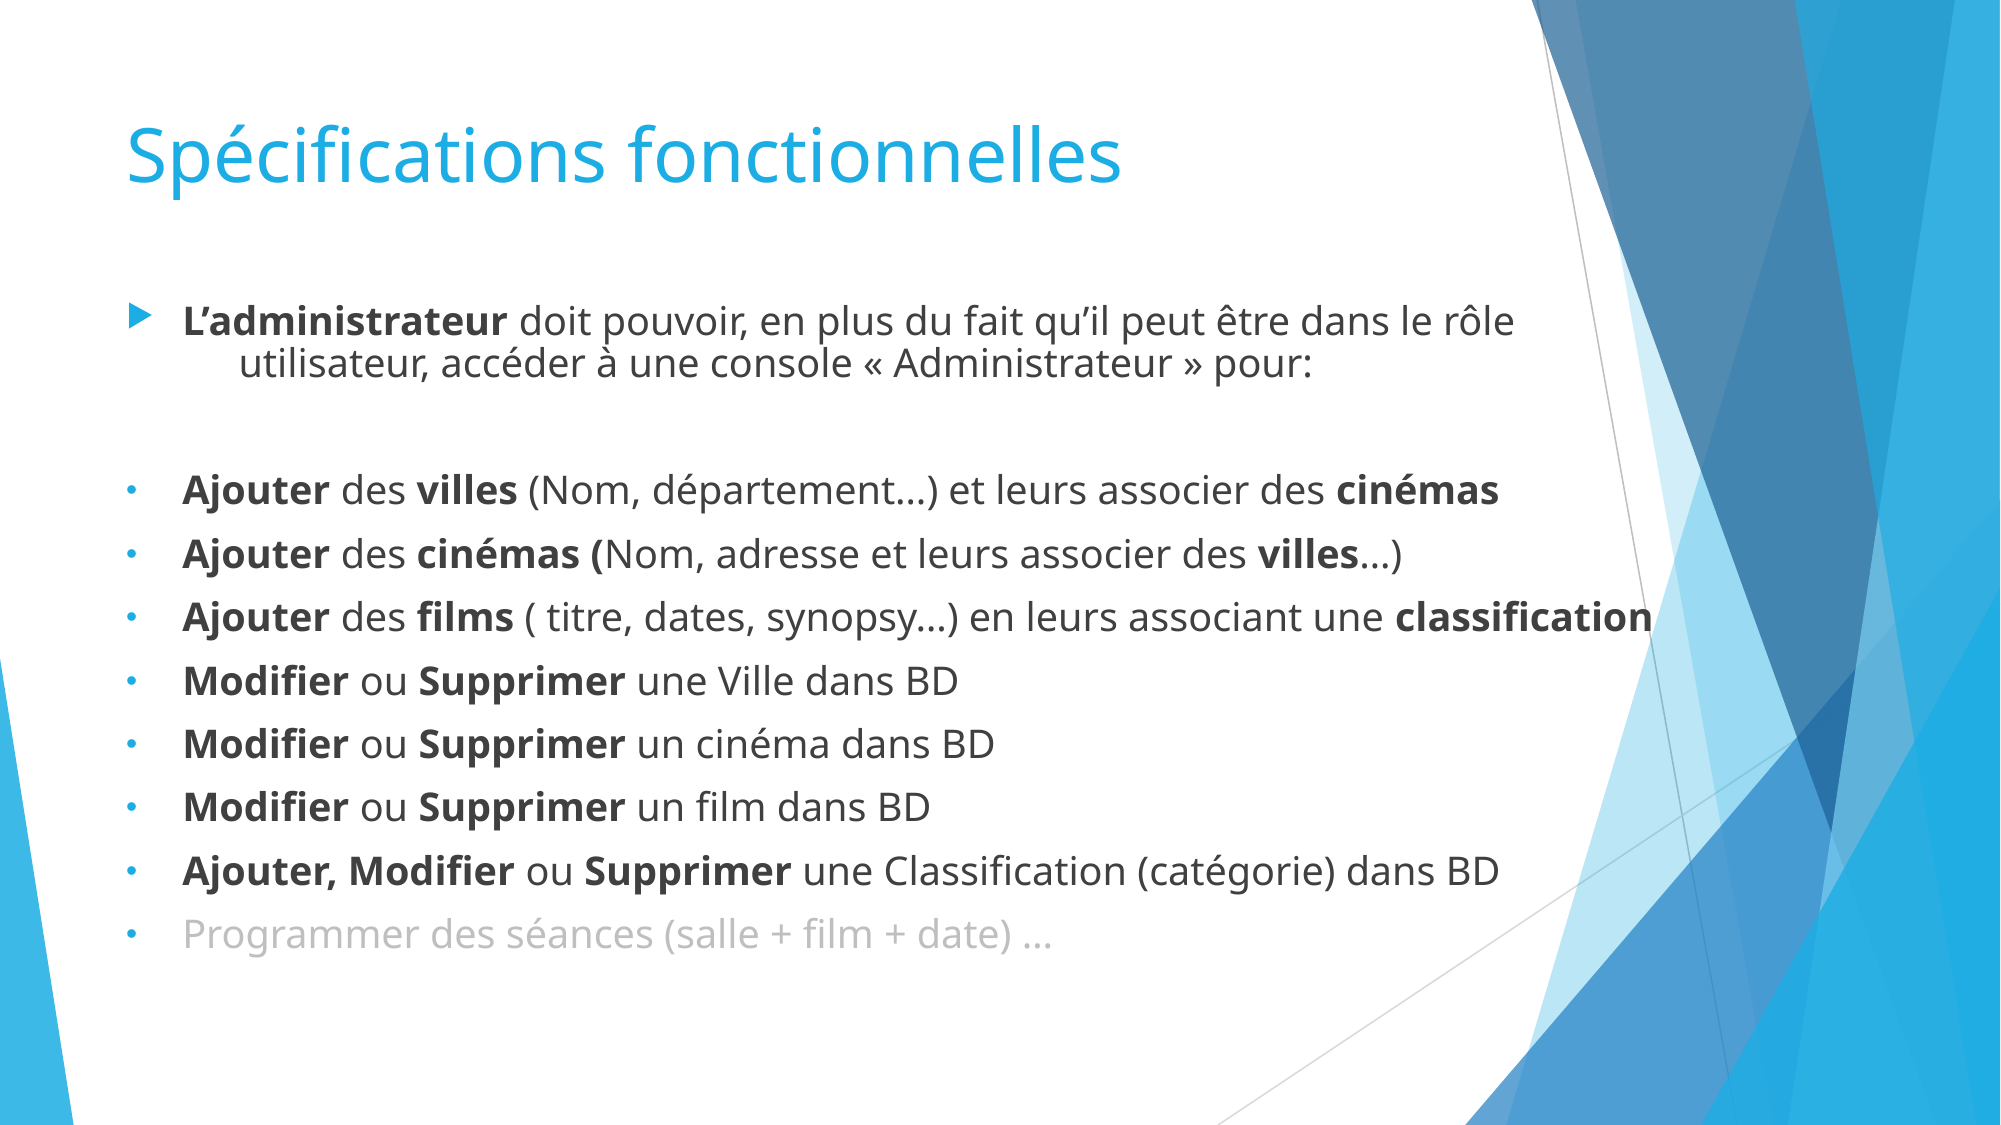

# Spécifications fonctionnelles
L’administrateur doit pouvoir, en plus du fait qu’il peut être dans le rôle utilisateur, accéder à une console « Administrateur » pour:
Ajouter des villes (Nom, département…) et leurs associer des cinémas
Ajouter des cinémas (Nom, adresse et leurs associer des villes…)
Ajouter des films ( titre, dates, synopsy…) en leurs associant une classification
Modifier ou Supprimer une Ville dans BD
Modifier ou Supprimer un cinéma dans BD
Modifier ou Supprimer un film dans BD
Ajouter, Modifier ou Supprimer une Classification (catégorie) dans BD
Programmer des séances (salle + film + date) …